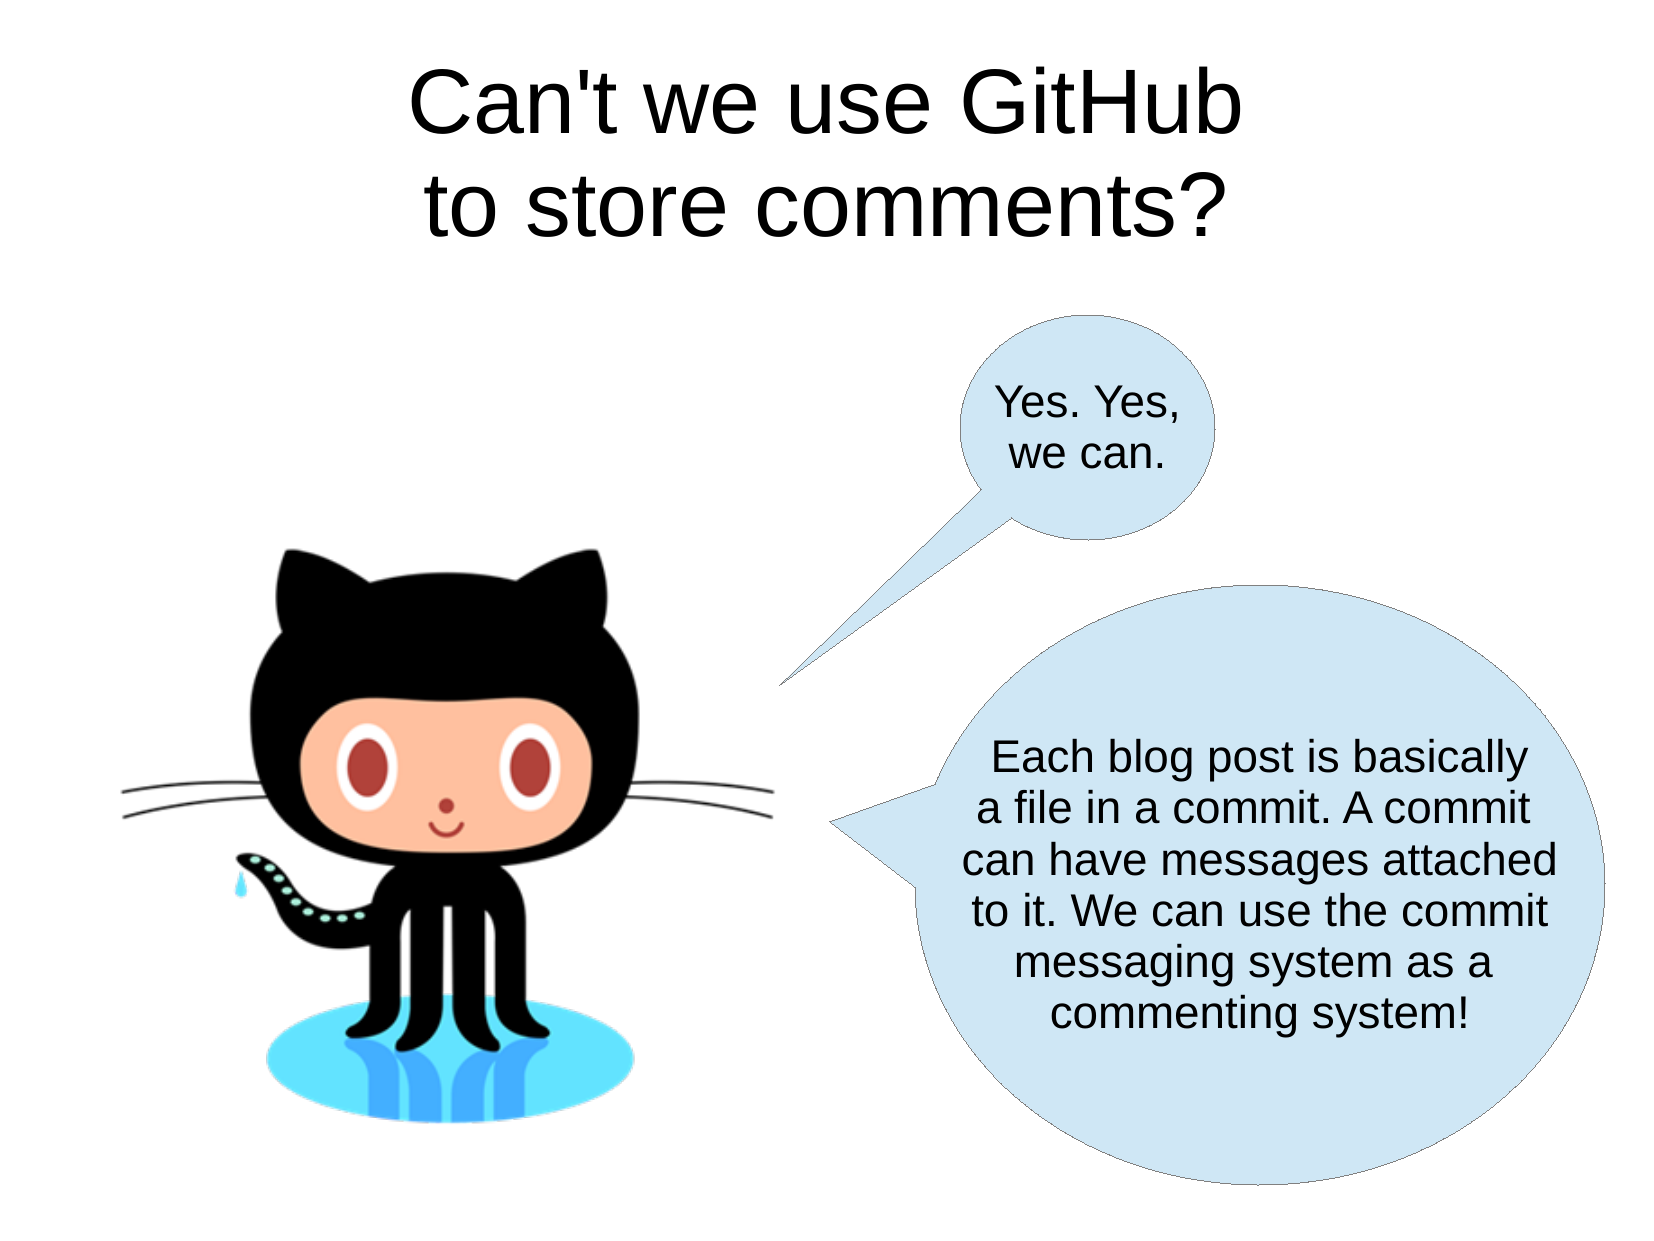

# Can't we use GitHub to store comments?
Yes. Yes,
we can.
Each blog post is basically
a file in a commit. A commit
can have messages attached
to it. We can use the commit
messaging system as a
commenting system!